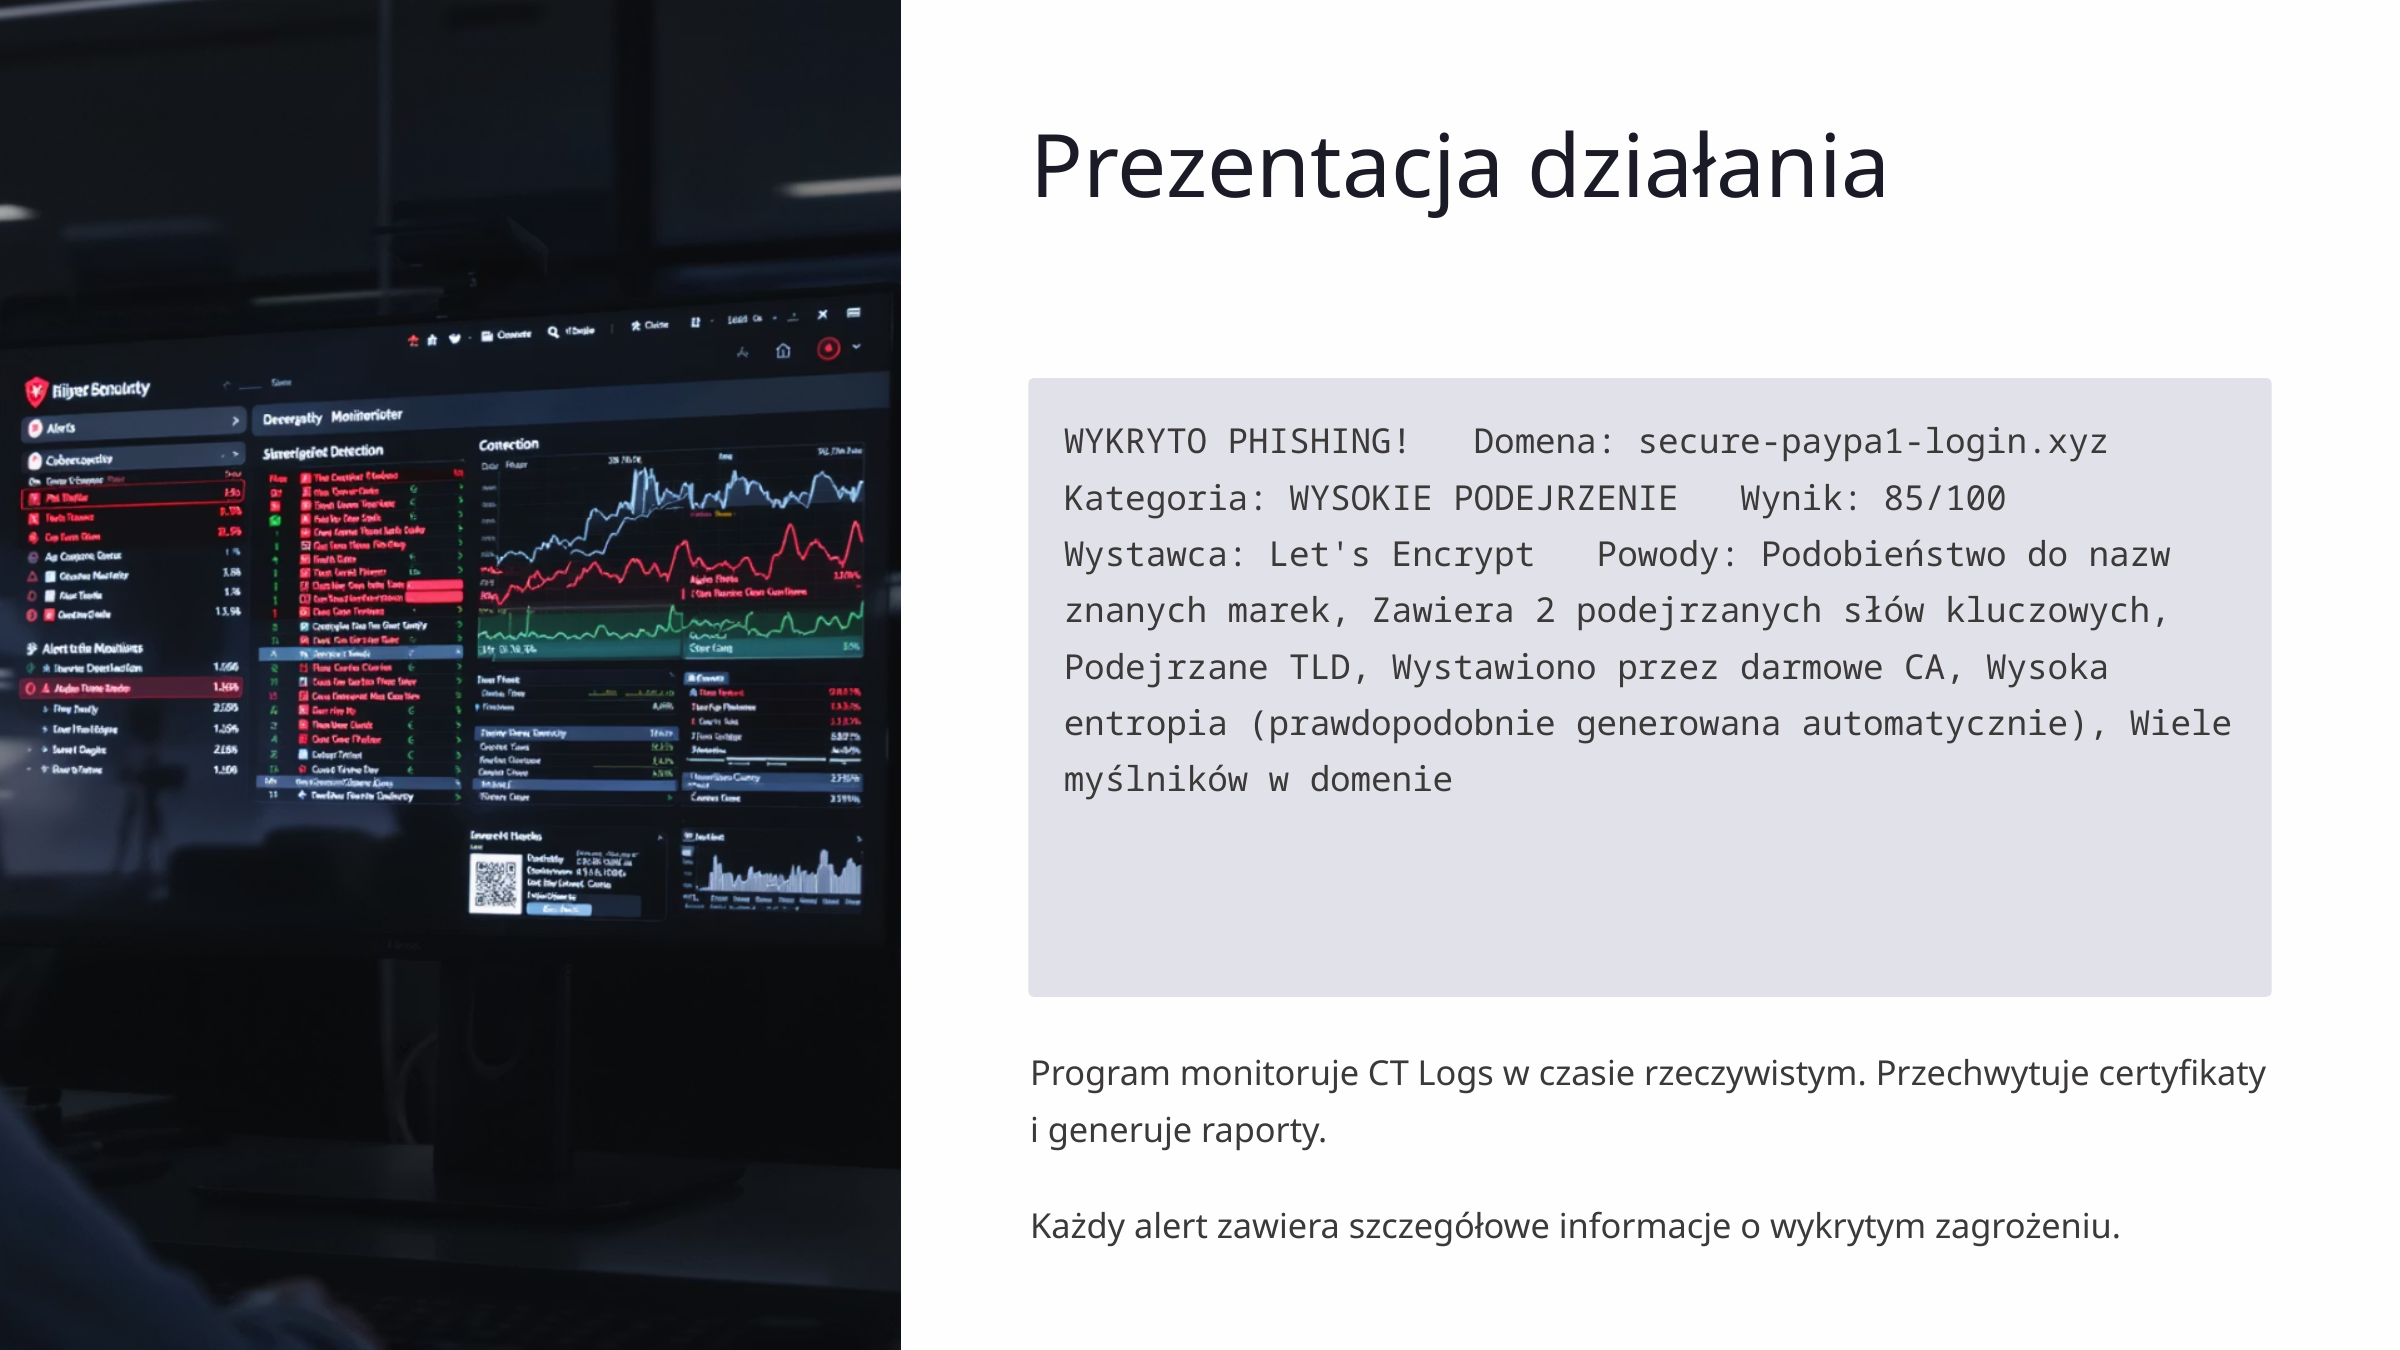

Prezentacja działania
WYKRYTO PHISHING! Domena: secure-paypa1-login.xyz Kategoria: WYSOKIE PODEJRZENIE Wynik: 85/100 Wystawca: Let's Encrypt Powody: Podobieństwo do nazw znanych marek, Zawiera 2 podejrzanych słów kluczowych, Podejrzane TLD, Wystawiono przez darmowe CA, Wysoka entropia (prawdopodobnie generowana automatycznie), Wiele myślników w domenie
Program monitoruje CT Logs w czasie rzeczywistym. Przechwytuje certyfikaty i generuje raporty.
Każdy alert zawiera szczegółowe informacje o wykrytym zagrożeniu.